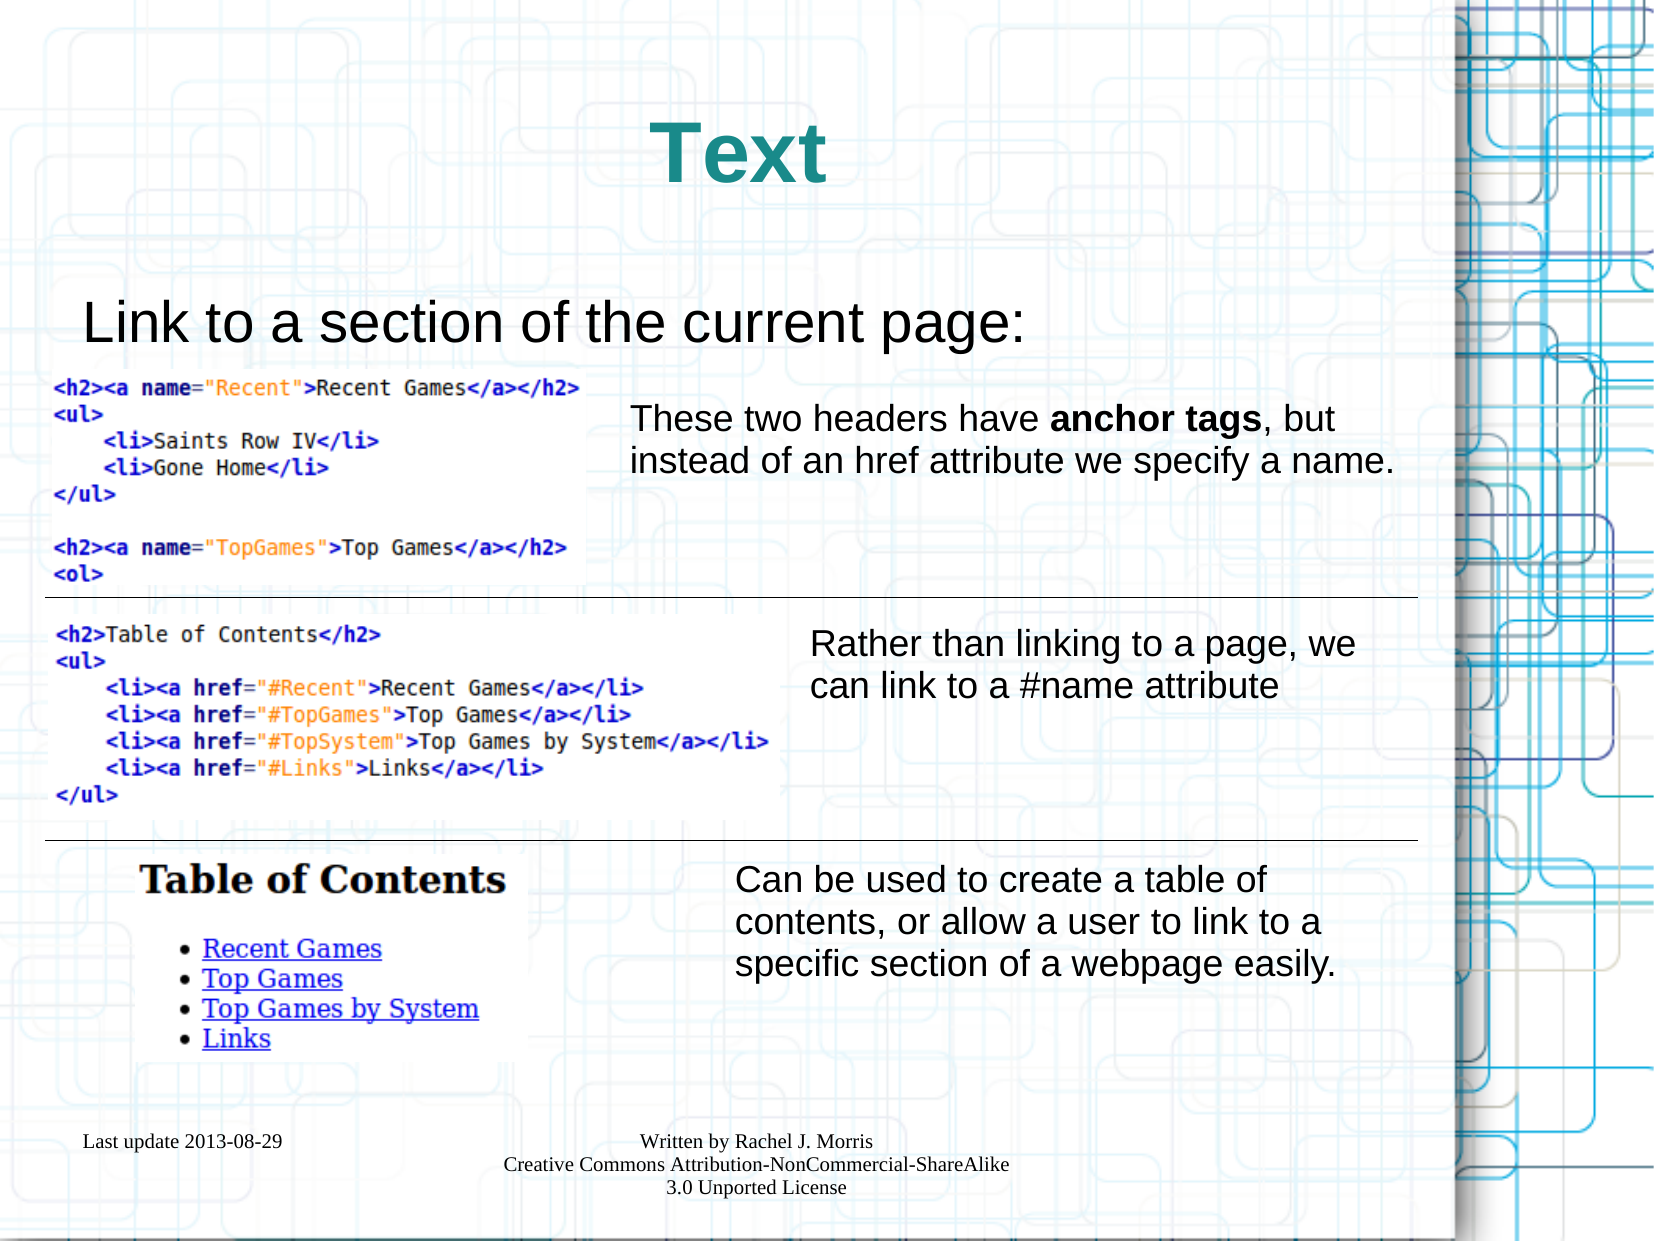

# Text
Link to a section of the current page:
These two headers have anchor tags, but instead of an href attribute we specify a name.
Rather than linking to a page, we can link to a #name attribute
Can be used to create a table of contents, or allow a user to link to a specific section of a webpage easily.